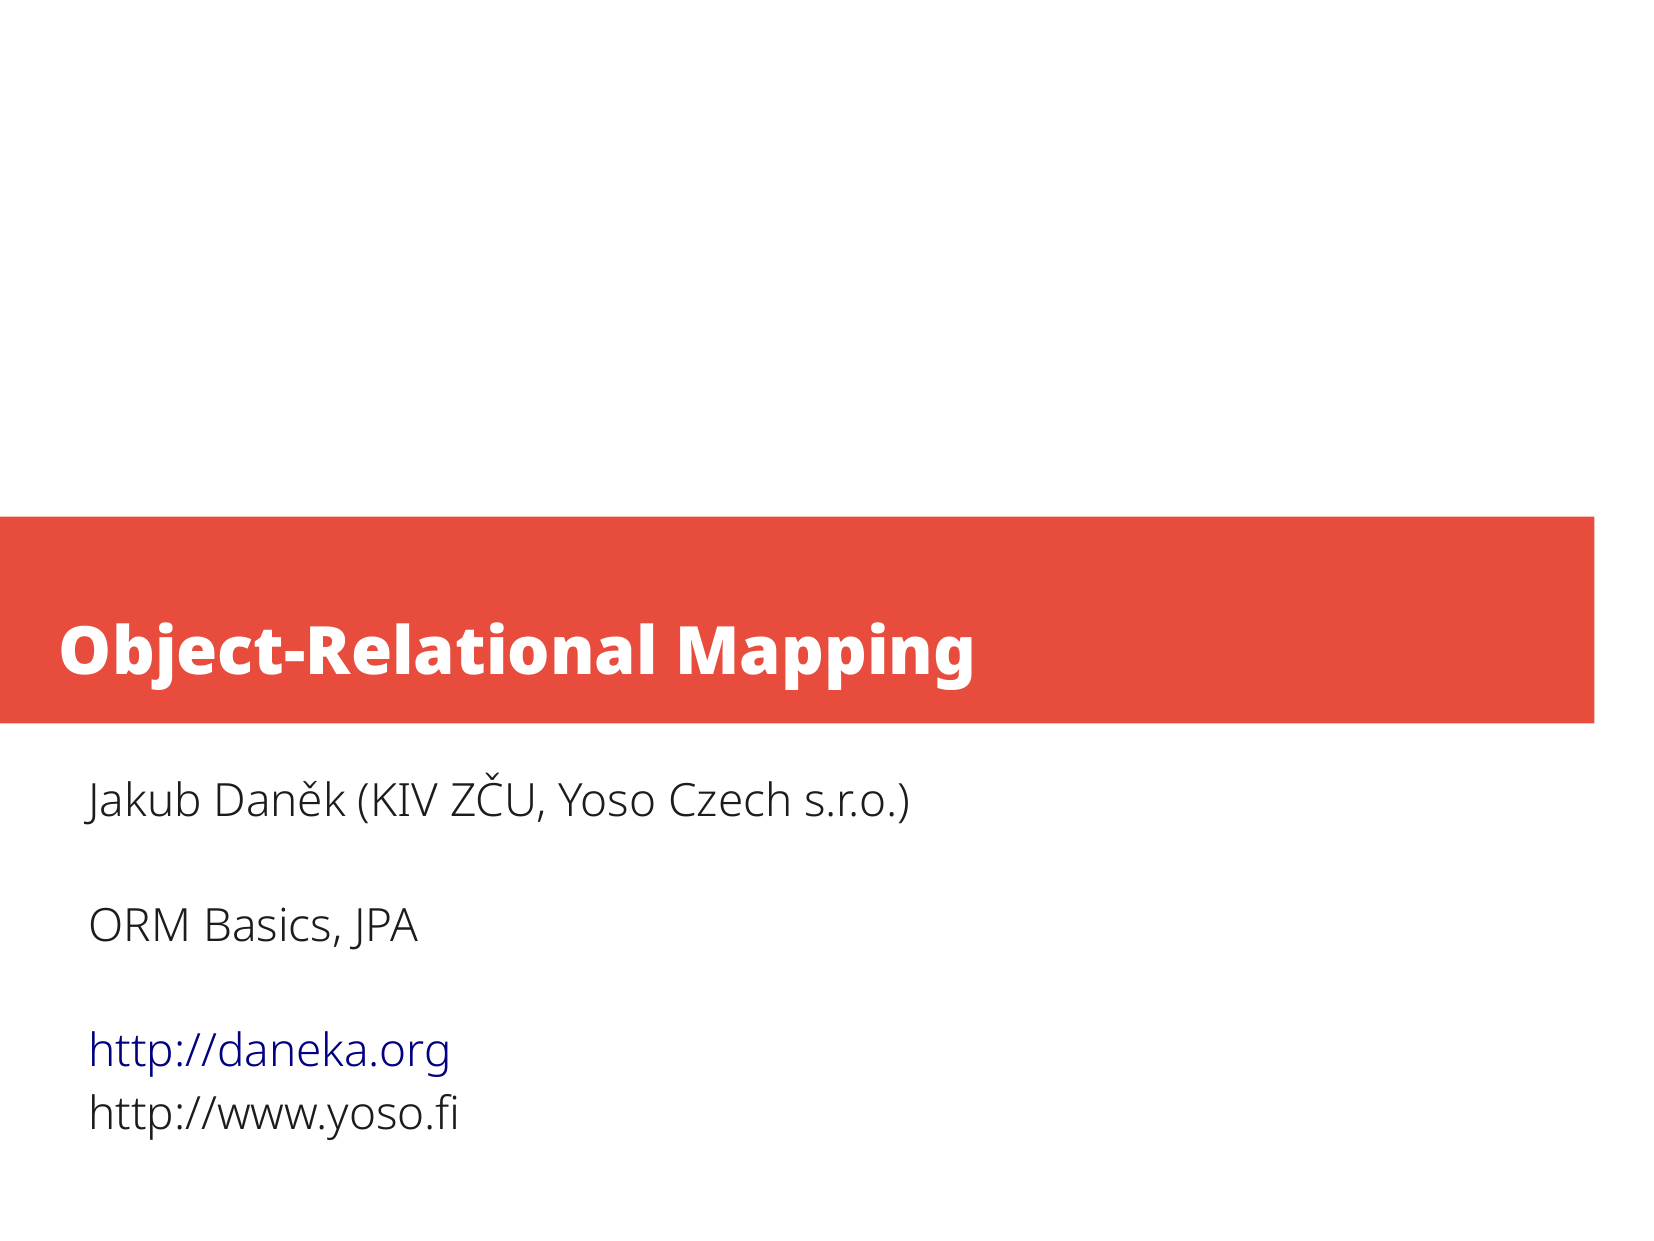

# Object-Relational Mapping
Jakub Daněk (KIV ZČU, Yoso Czech s.r.o.)
ORM Basics, JPA
http://daneka.org
http://www.yoso.fi